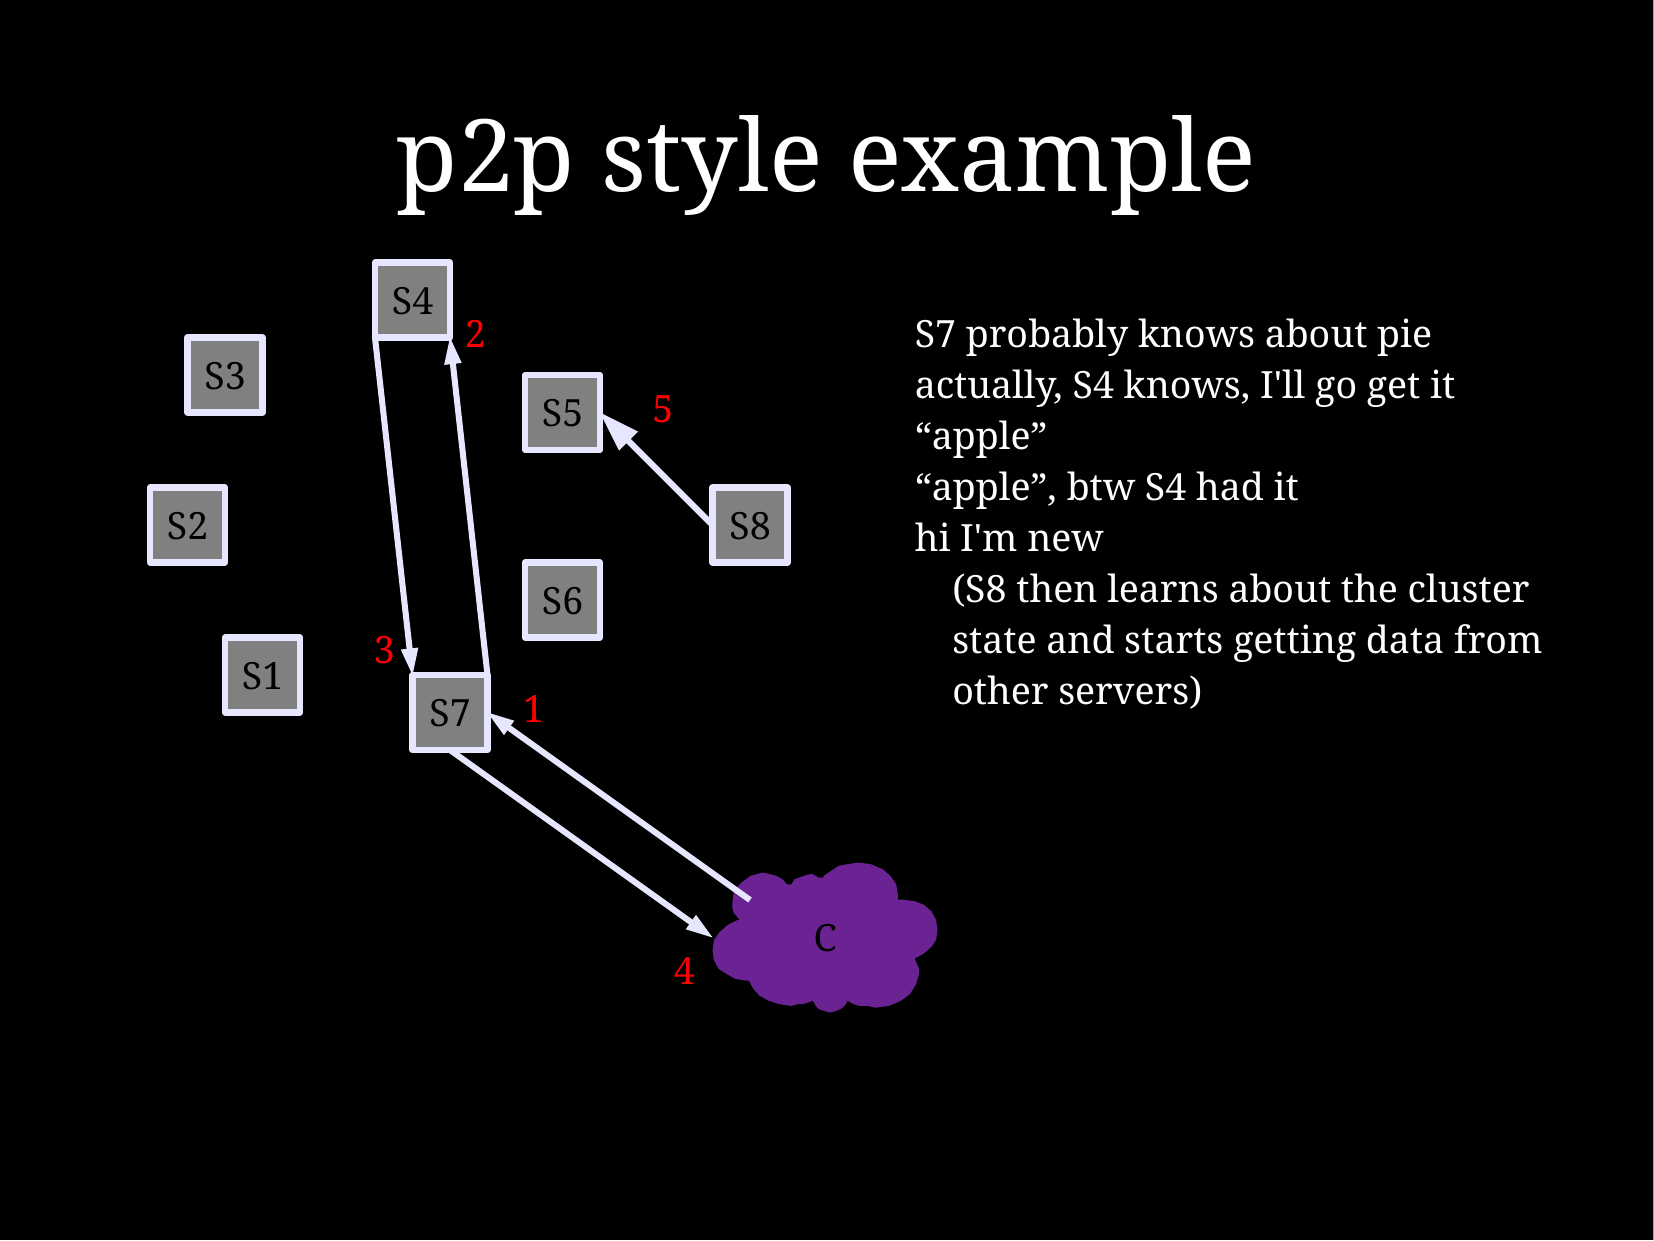

# p2p style example
S4
2
S7 probably knows about pie
actually, S4 knows, I'll go get it
“apple”
“apple”, btw S4 had it
hi I'm new
(S8 then learns about the cluster state and starts getting data from other servers)
S3
S5
5
S2
S8
S6
3
S1
S7
1
C
4